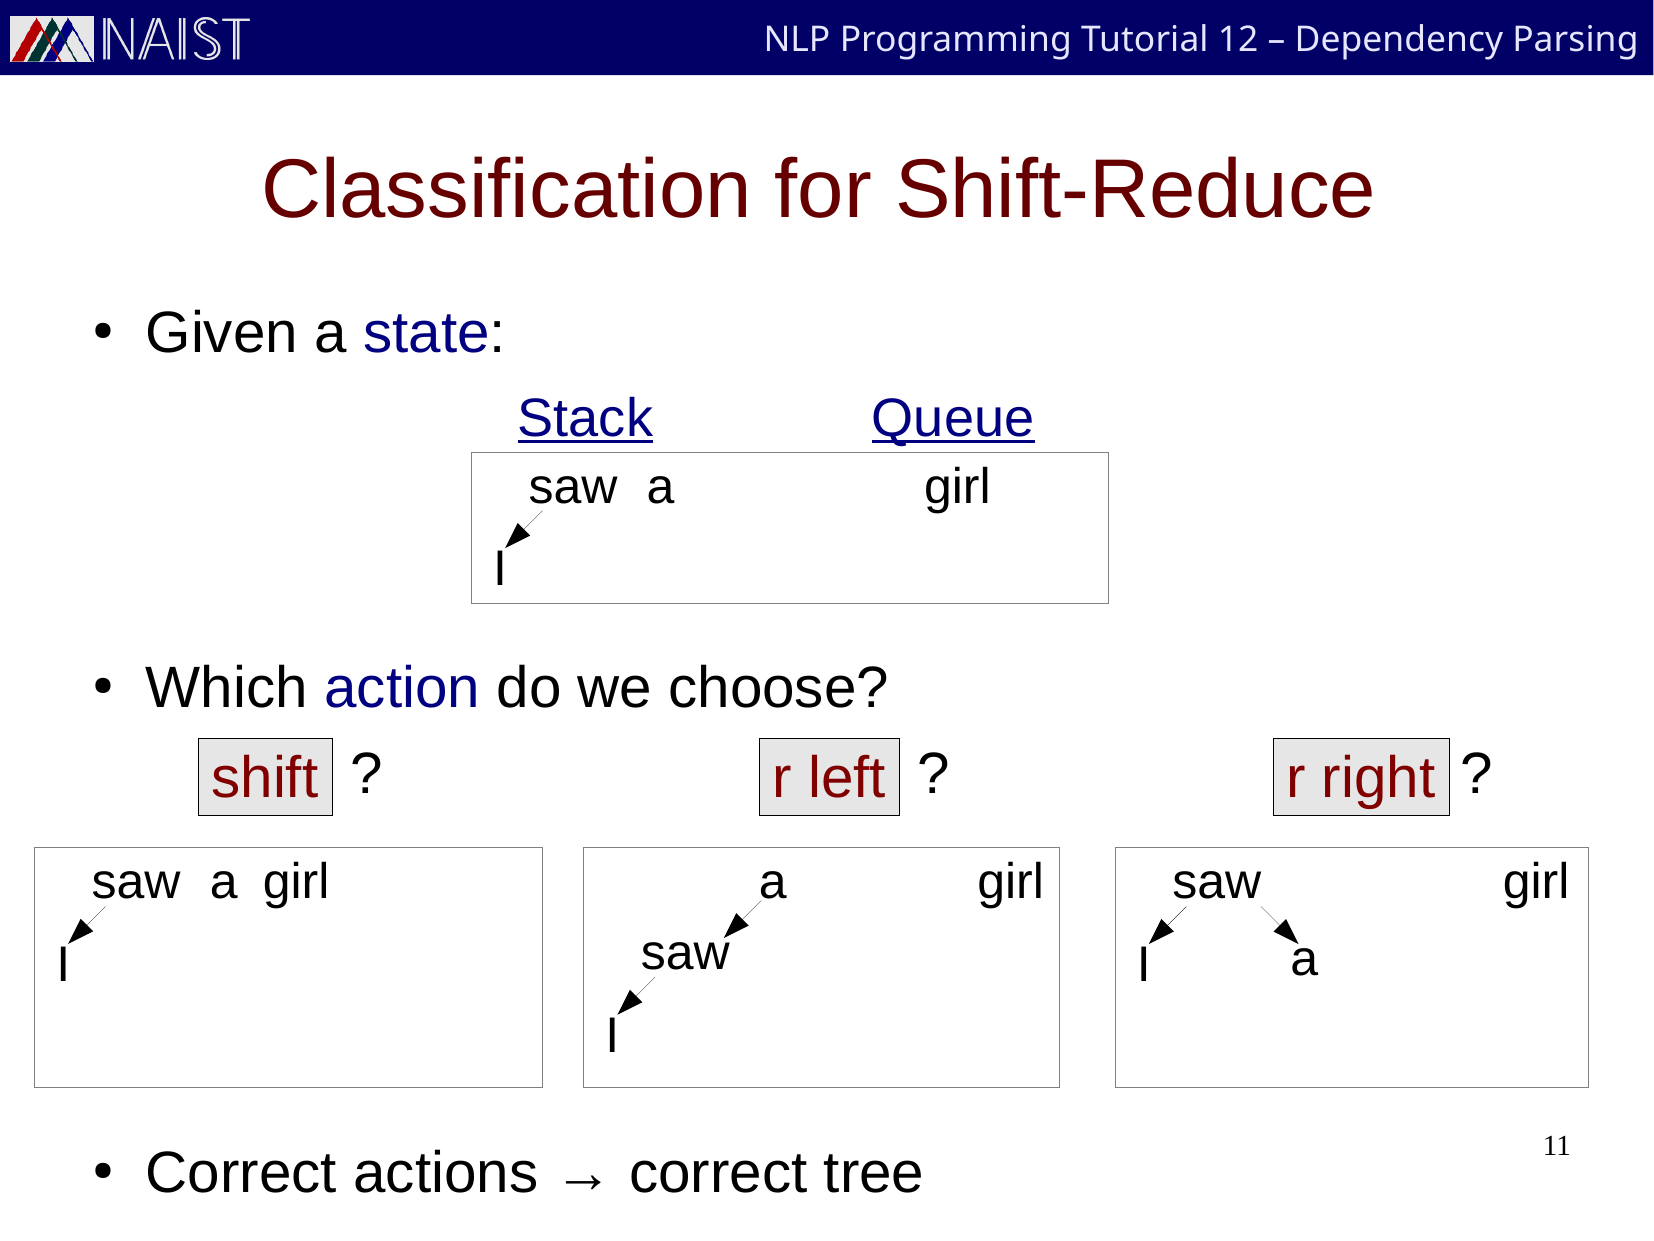

# Classification for Shift-Reduce
Given a state:
Which action do we choose?
Correct actions → correct tree
Stack
Queue
girl
saw
a
I
?
?
?
shift
r left
r right
girl
saw
girl
a
girl
a
saw
saw
a
I
I
I
11